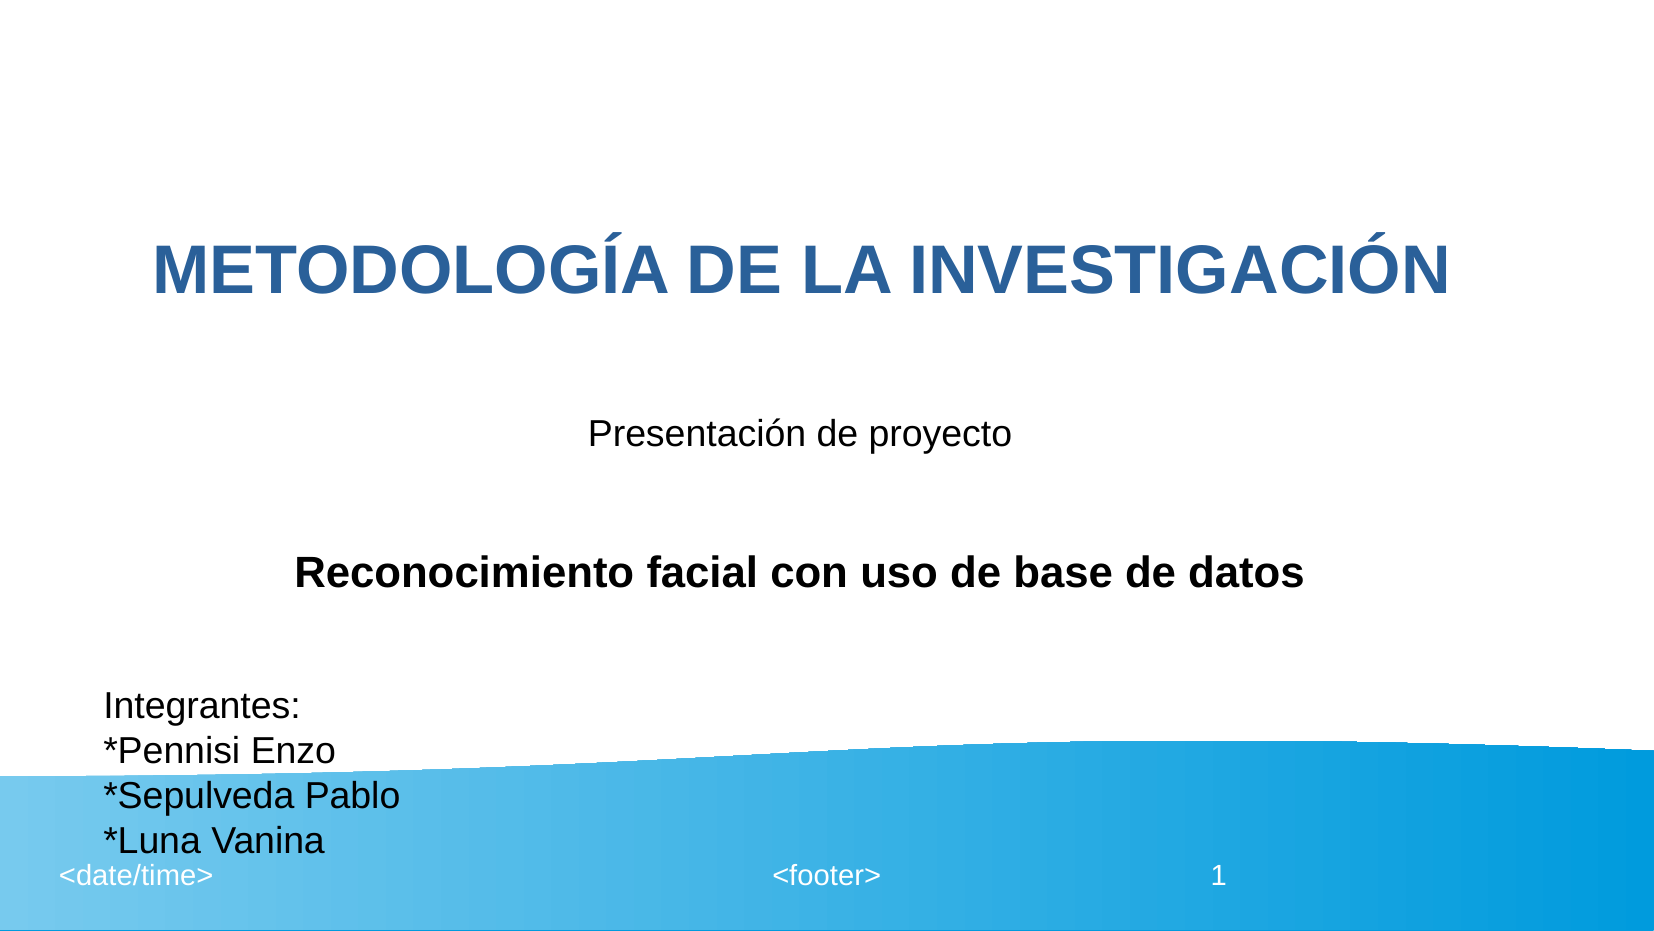

METODOLOGÍA DE LA INVESTIGACIÓN
Presentación de proyecto
Reconocimiento facial con uso de base de datos
Integrantes:
*Pennisi Enzo
*Sepulveda Pablo
*Luna Vanina